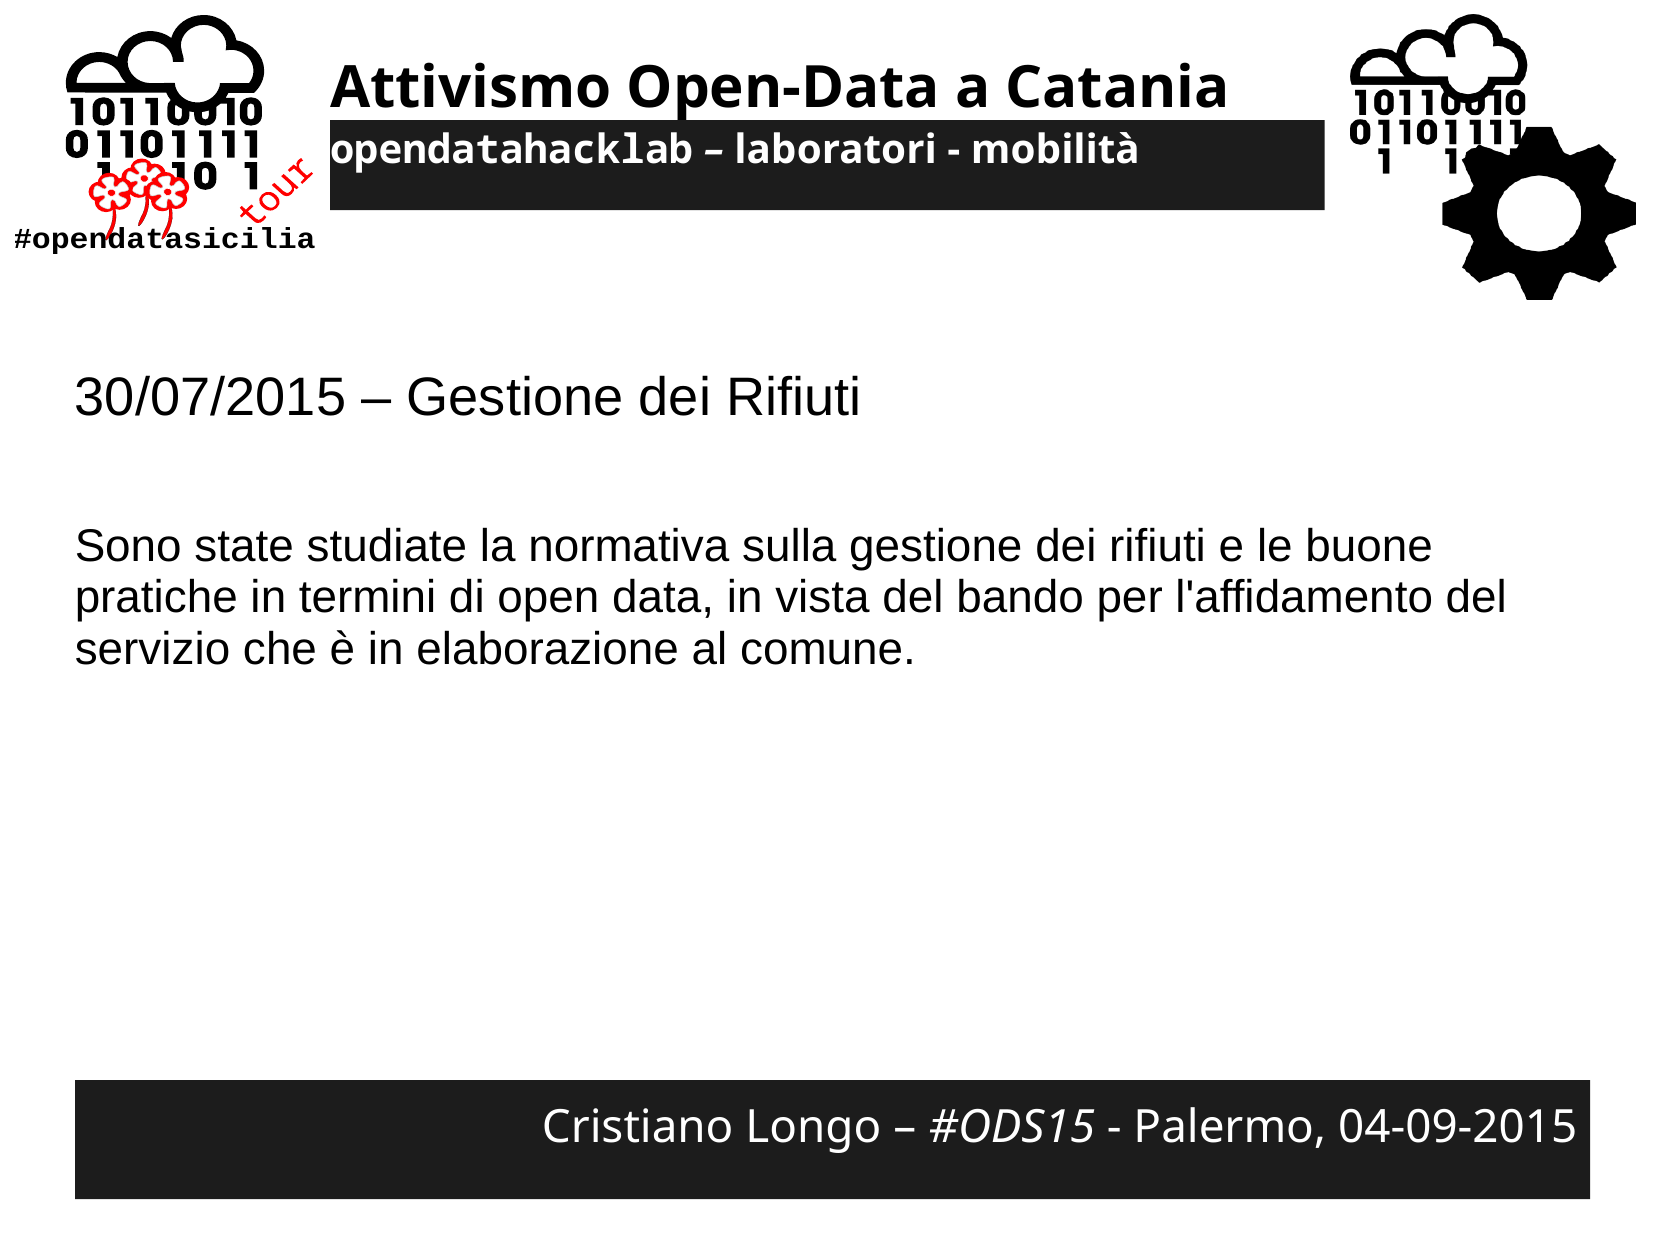

# Attivismo Open-Data a Catania
opendatahacklab – laboratori - mobilità
30/07/2015 – Gestione dei Rifiuti
Sono state studiate la normativa sulla gestione dei rifiuti e le buone pratiche in termini di open data, in vista del bando per l'affidamento del servizio che è in elaborazione al comune.
 Cristiano Longo – #ODS15 - Palermo, 04-09-2015